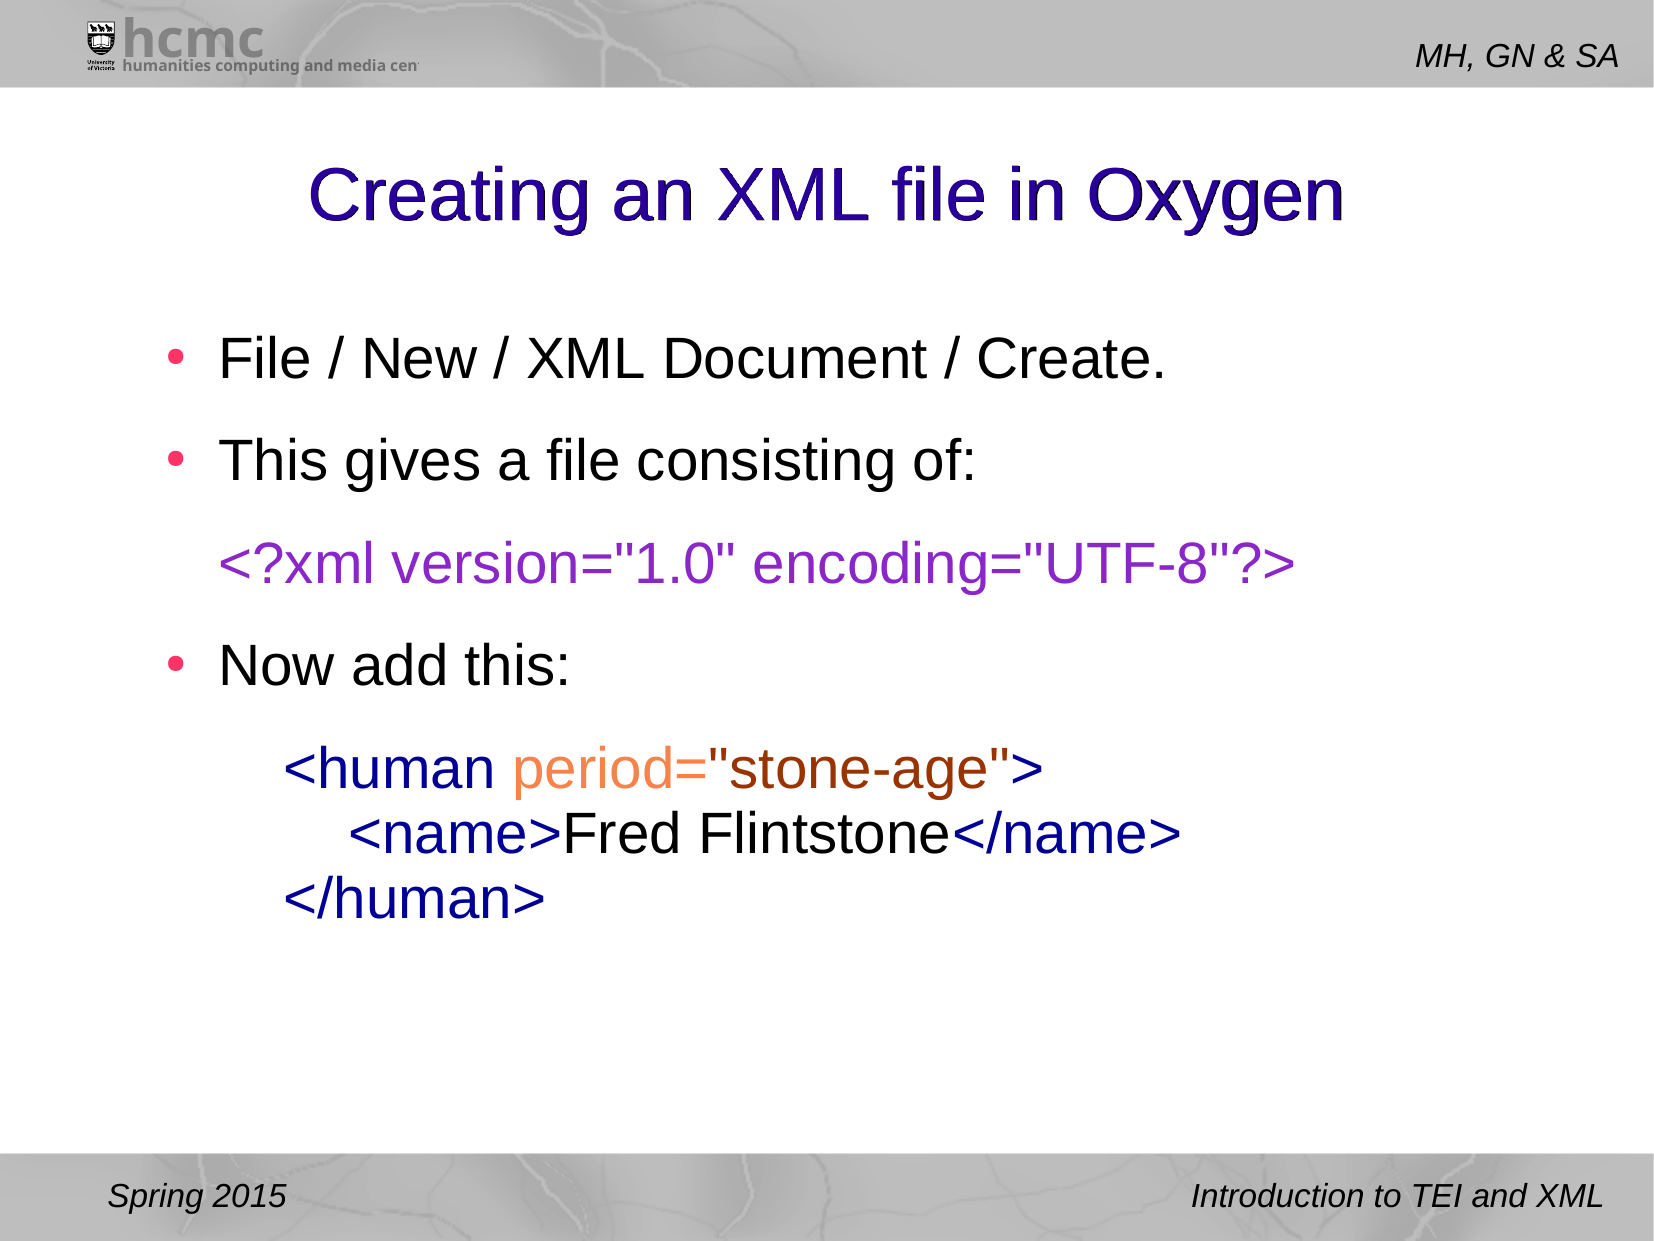

# Creating an XML file in Oxygen
File / New / XML Document / Create.
This gives a file consisting of:
<?xml version="1.0" encoding="UTF-8"?>
Now add this:
 <human period="stone-age">
 <name>Fred Flintstone</name>
 </human>